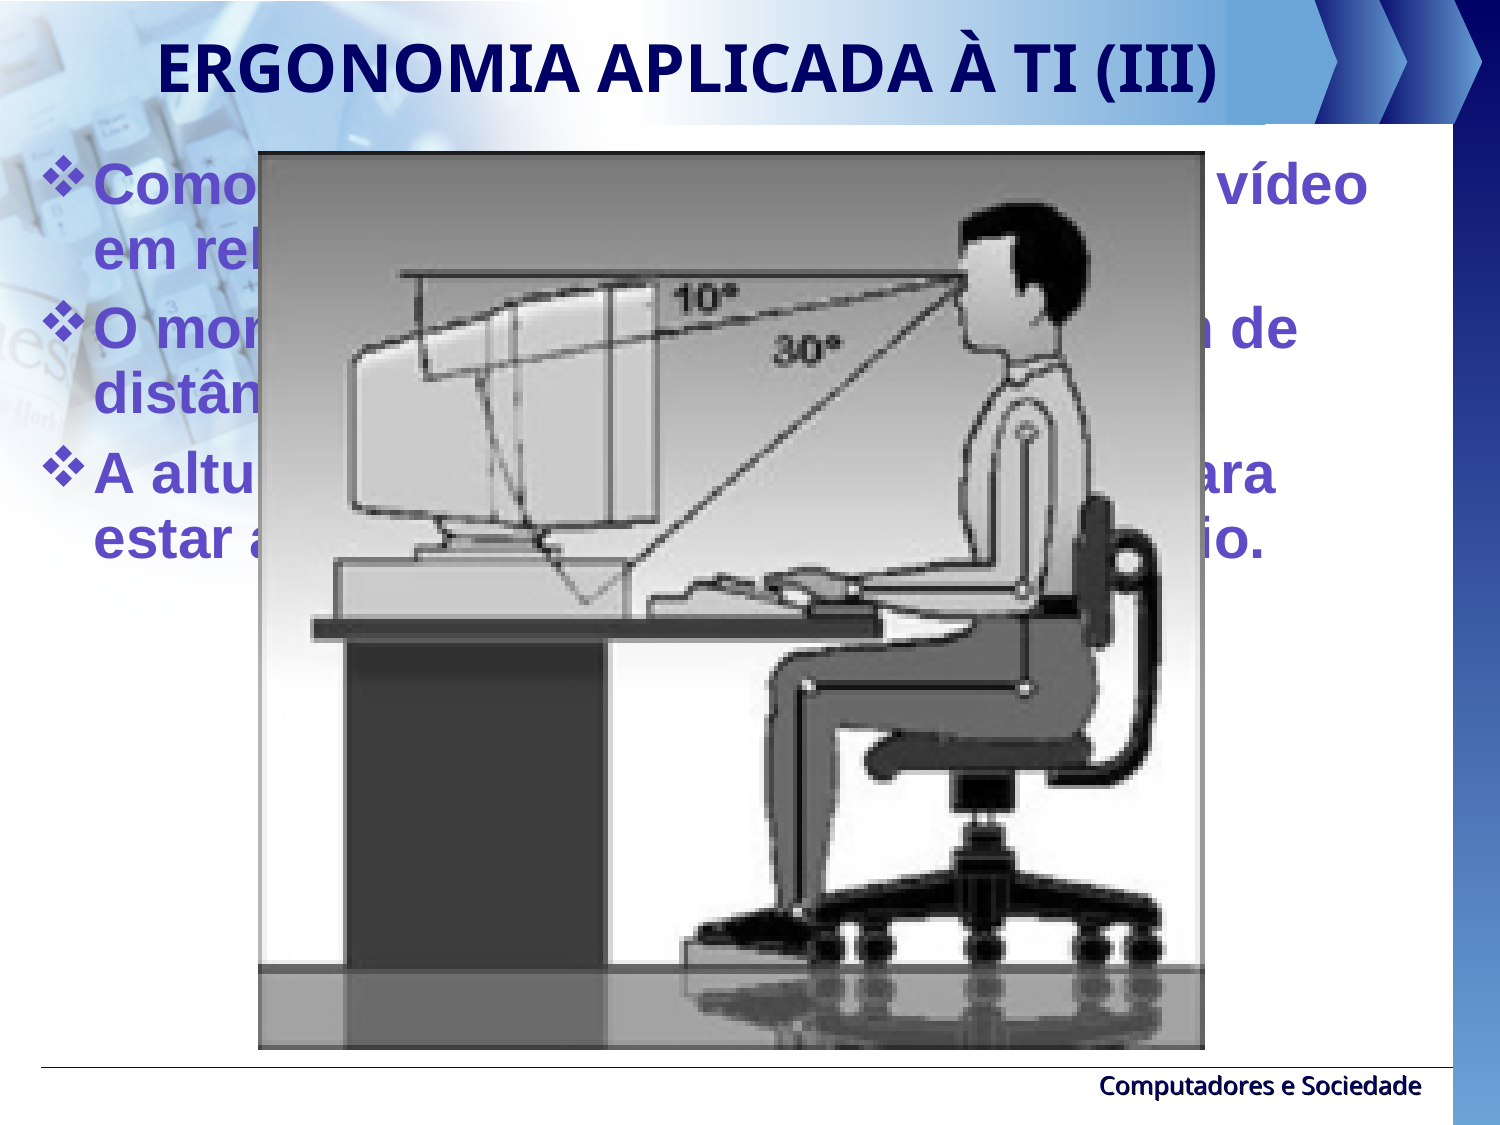

# ERGONOMIA APLICADA À TI (III)
Como deve ser a posição do monitor de vídeo em relação ao olhos do usuário?
O monitor deve estar entre 45cm e 75cm de distância do usuário.
A altura do monitor deve ser ajustada para estar alinhada a linha de visão do usuário.